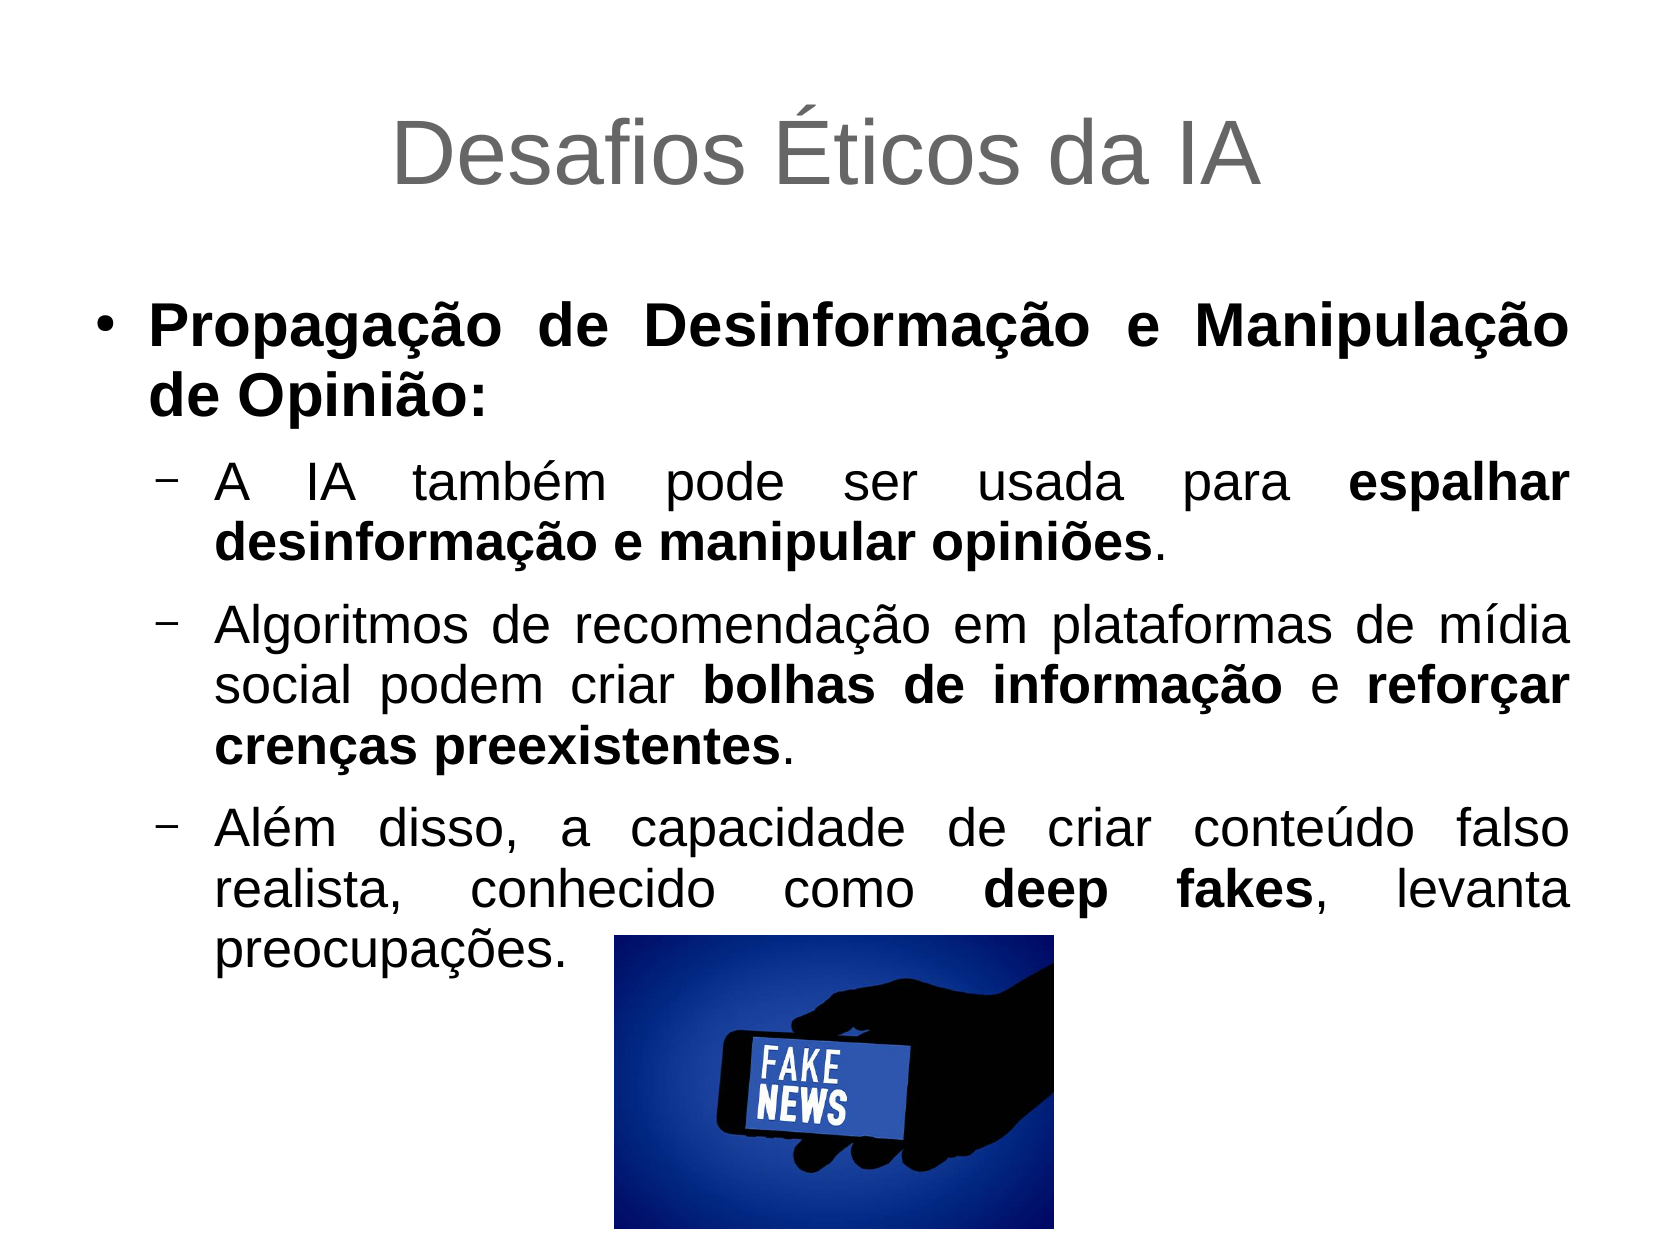

# Desafios Éticos da IA
Propagação de Desinformação e Manipulação de Opinião:
A IA também pode ser usada para espalhar desinformação e manipular opiniões.
Algoritmos de recomendação em plataformas de mídia social podem criar bolhas de informação e reforçar crenças preexistentes.
Além disso, a capacidade de criar conteúdo falso realista, conhecido como deep fakes, levanta preocupações.